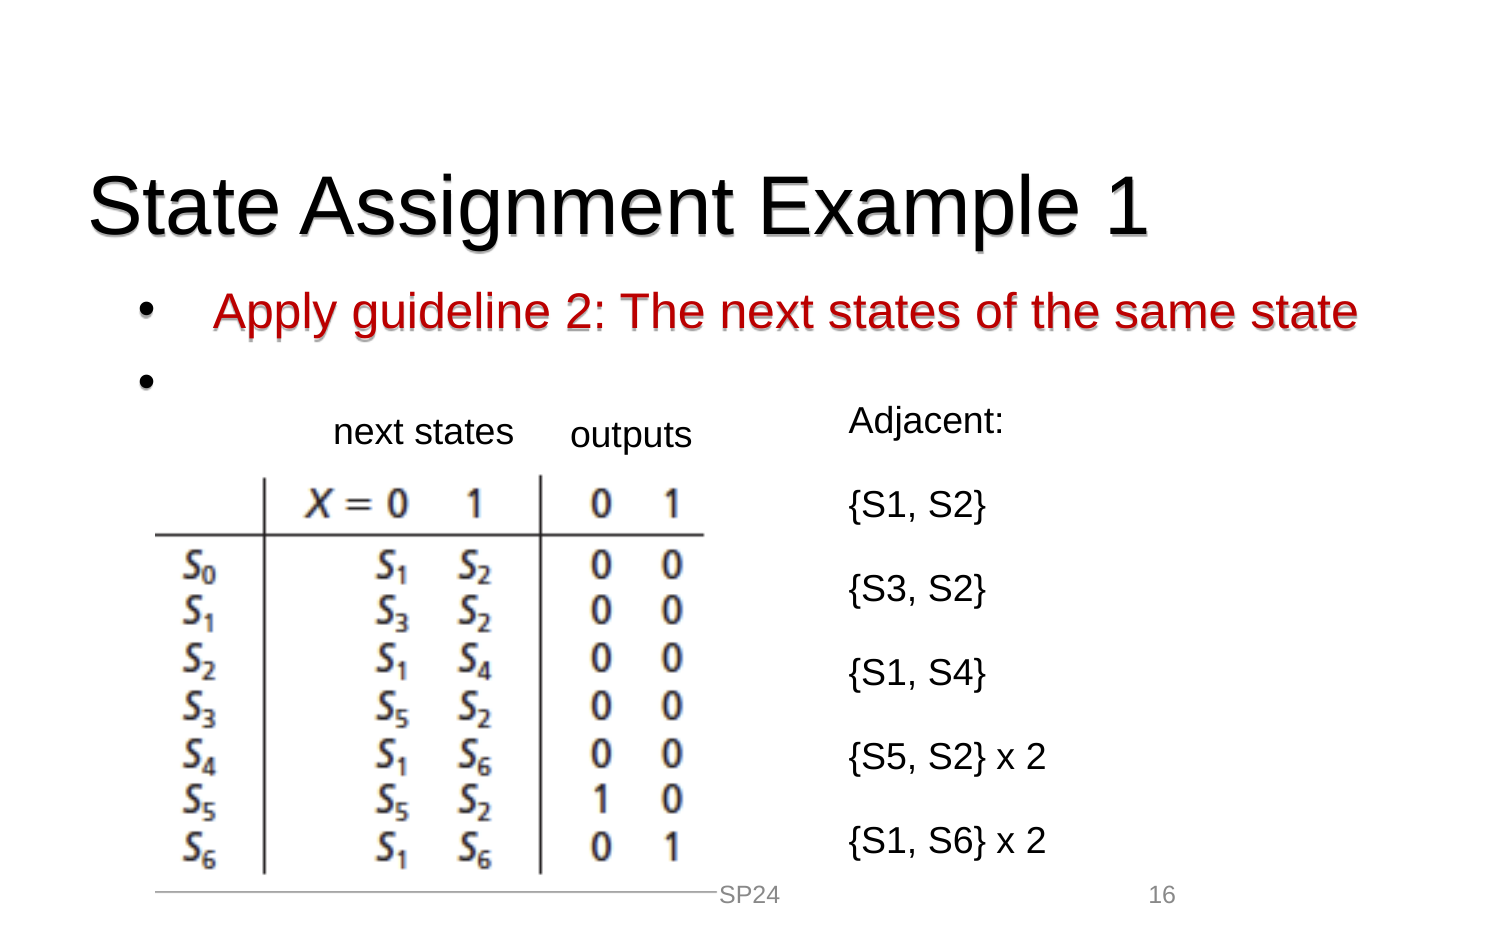

# State Assignment Example 1
Apply guideline 2: The next states of the same state
Adjacent:
{S1, S2}
{S3, S2}
{S1, S4}
{S5, S2} x 2
{S1, S6} x 2
next states
outputs
SP24